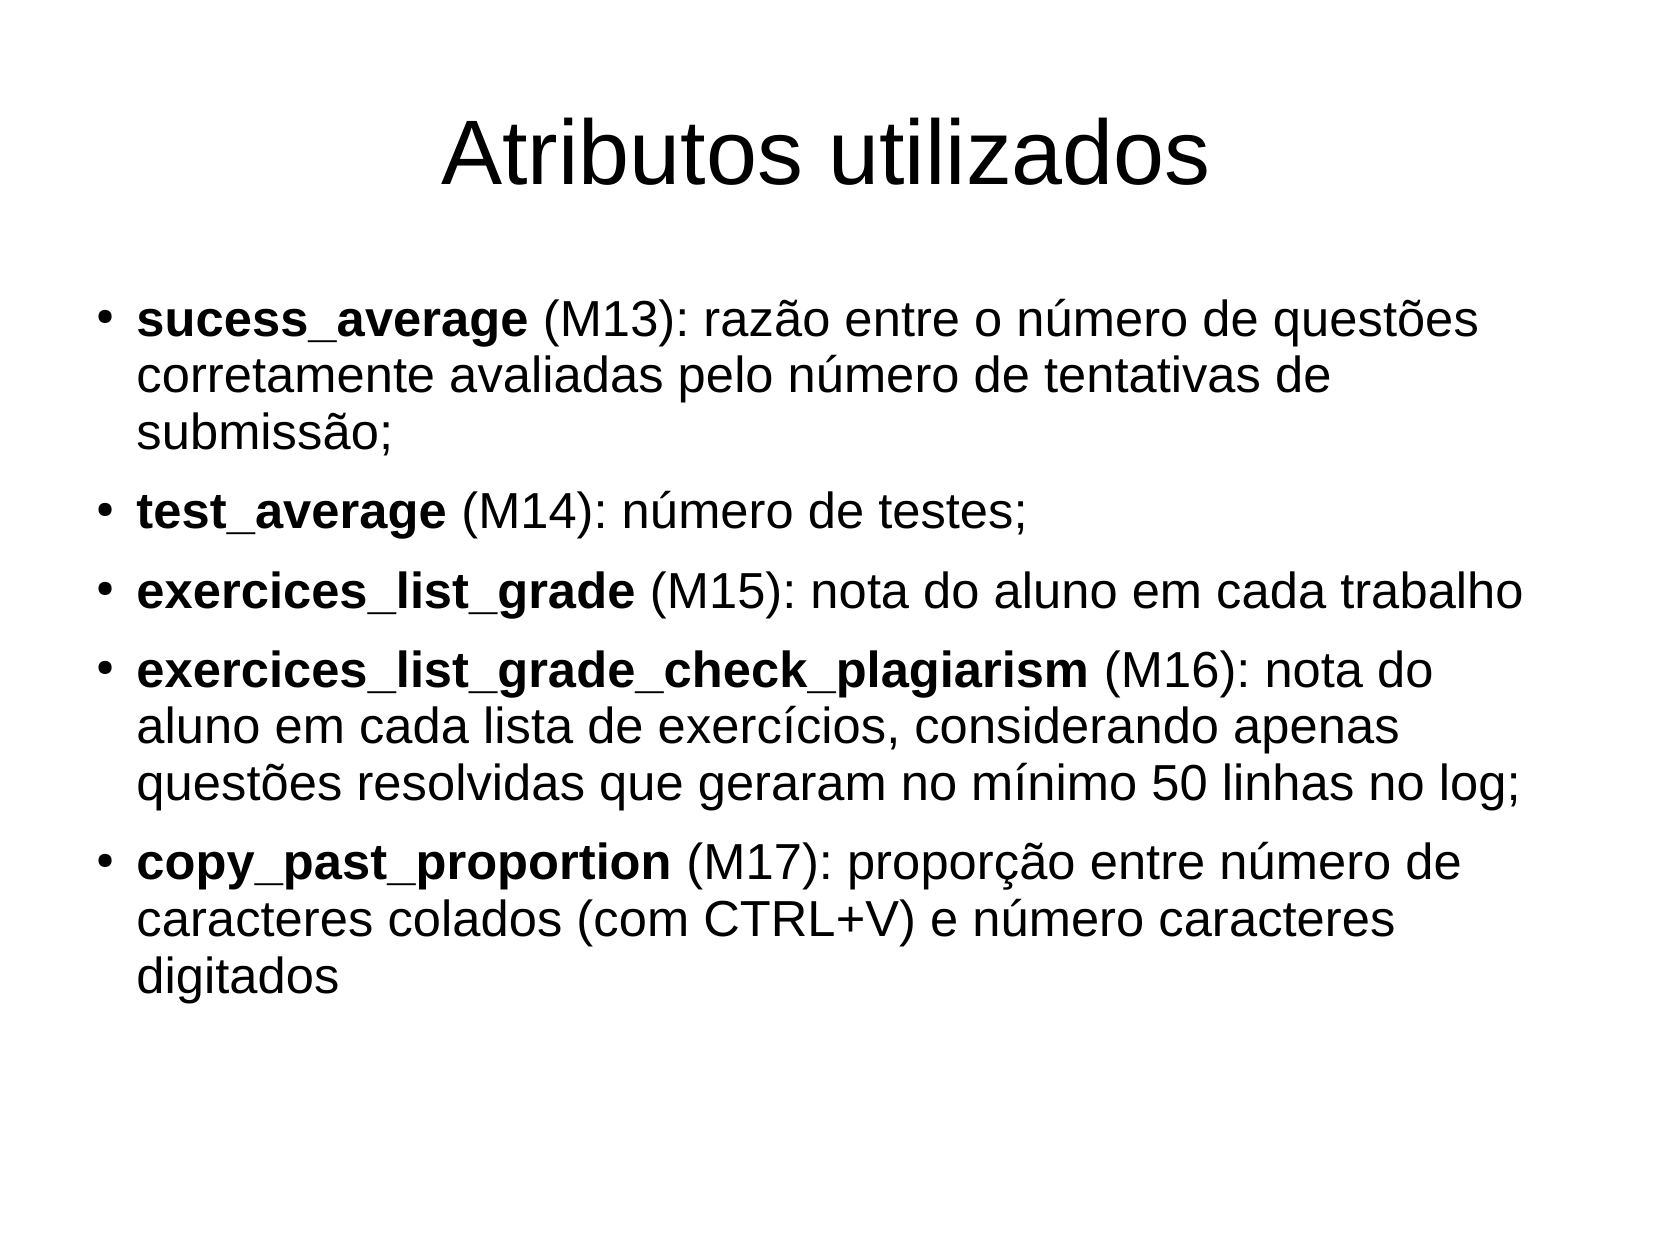

# Atributos utilizados
sucess_average (M13): razão entre o número de questões corretamente avaliadas pelo número de tentativas de submissão;
test_average (M14): número de testes;
exercices_list_grade (M15): nota do aluno em cada trabalho
exercices_list_grade_check_plagiarism (M16): nota do aluno em cada lista de exercícios, considerando apenas questões resolvidas que geraram no mínimo 50 linhas no log;
copy_past_proportion (M17): proporção entre número de caracteres colados (com CTRL+V) e número caracteres digitados